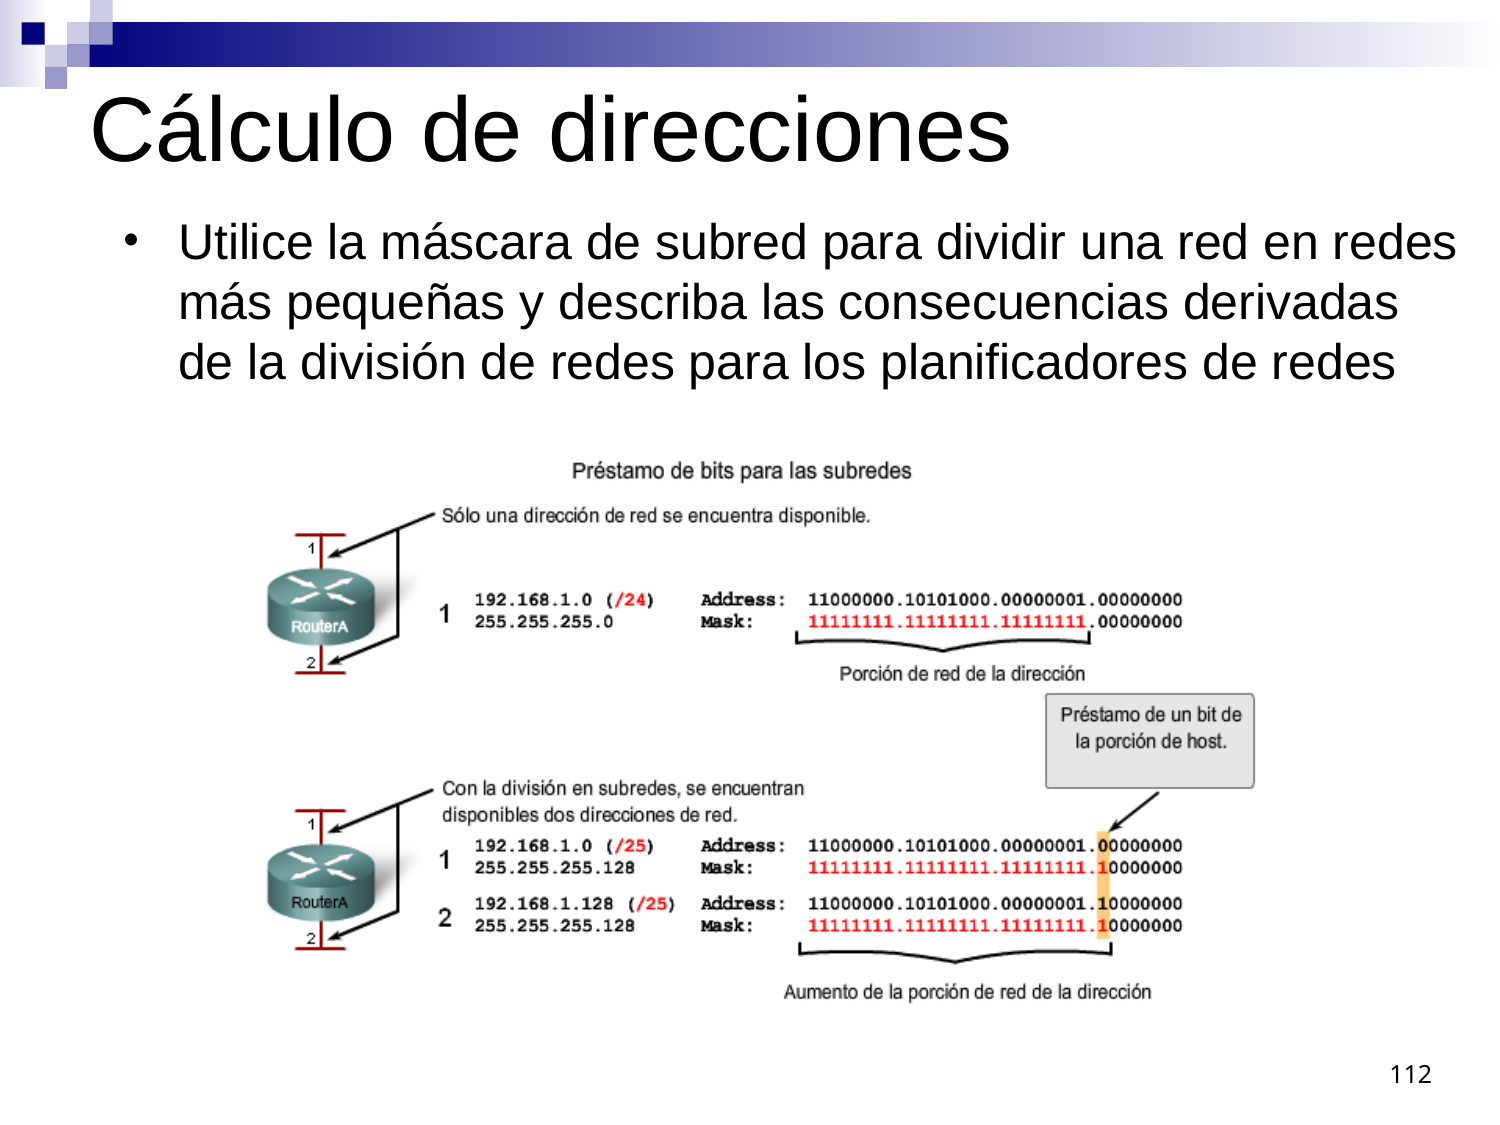

Cálculo de direcciones
Utilice la máscara de subred para dividir una red en redes más pequeñas y describa las consecuencias derivadas de la división de redes para los planificadores de redes